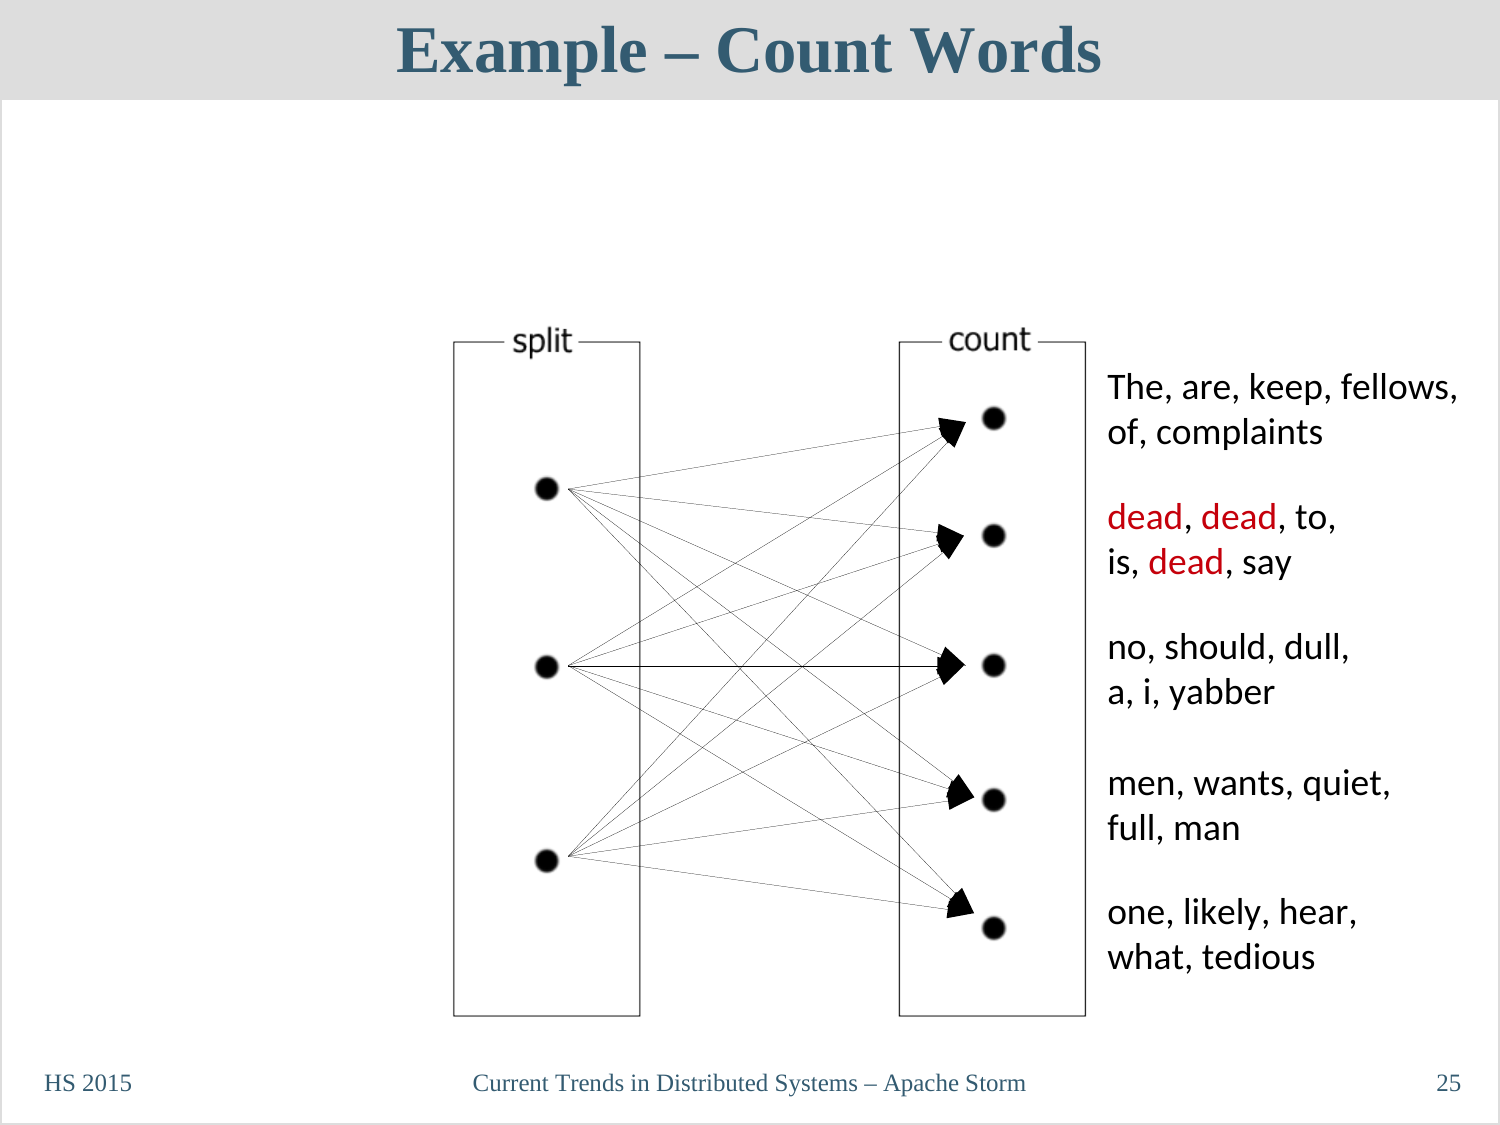

# Example – Count Words
The, are, keep, fellows, of, complaints
dead, dead, to, is, dead, say
no, should, dull, a, i, yabber
men, wants, quiet, full, man
one, likely, hear, what, tedious
HS 2015
Current Trends in Distributed Systems – Apache Storm